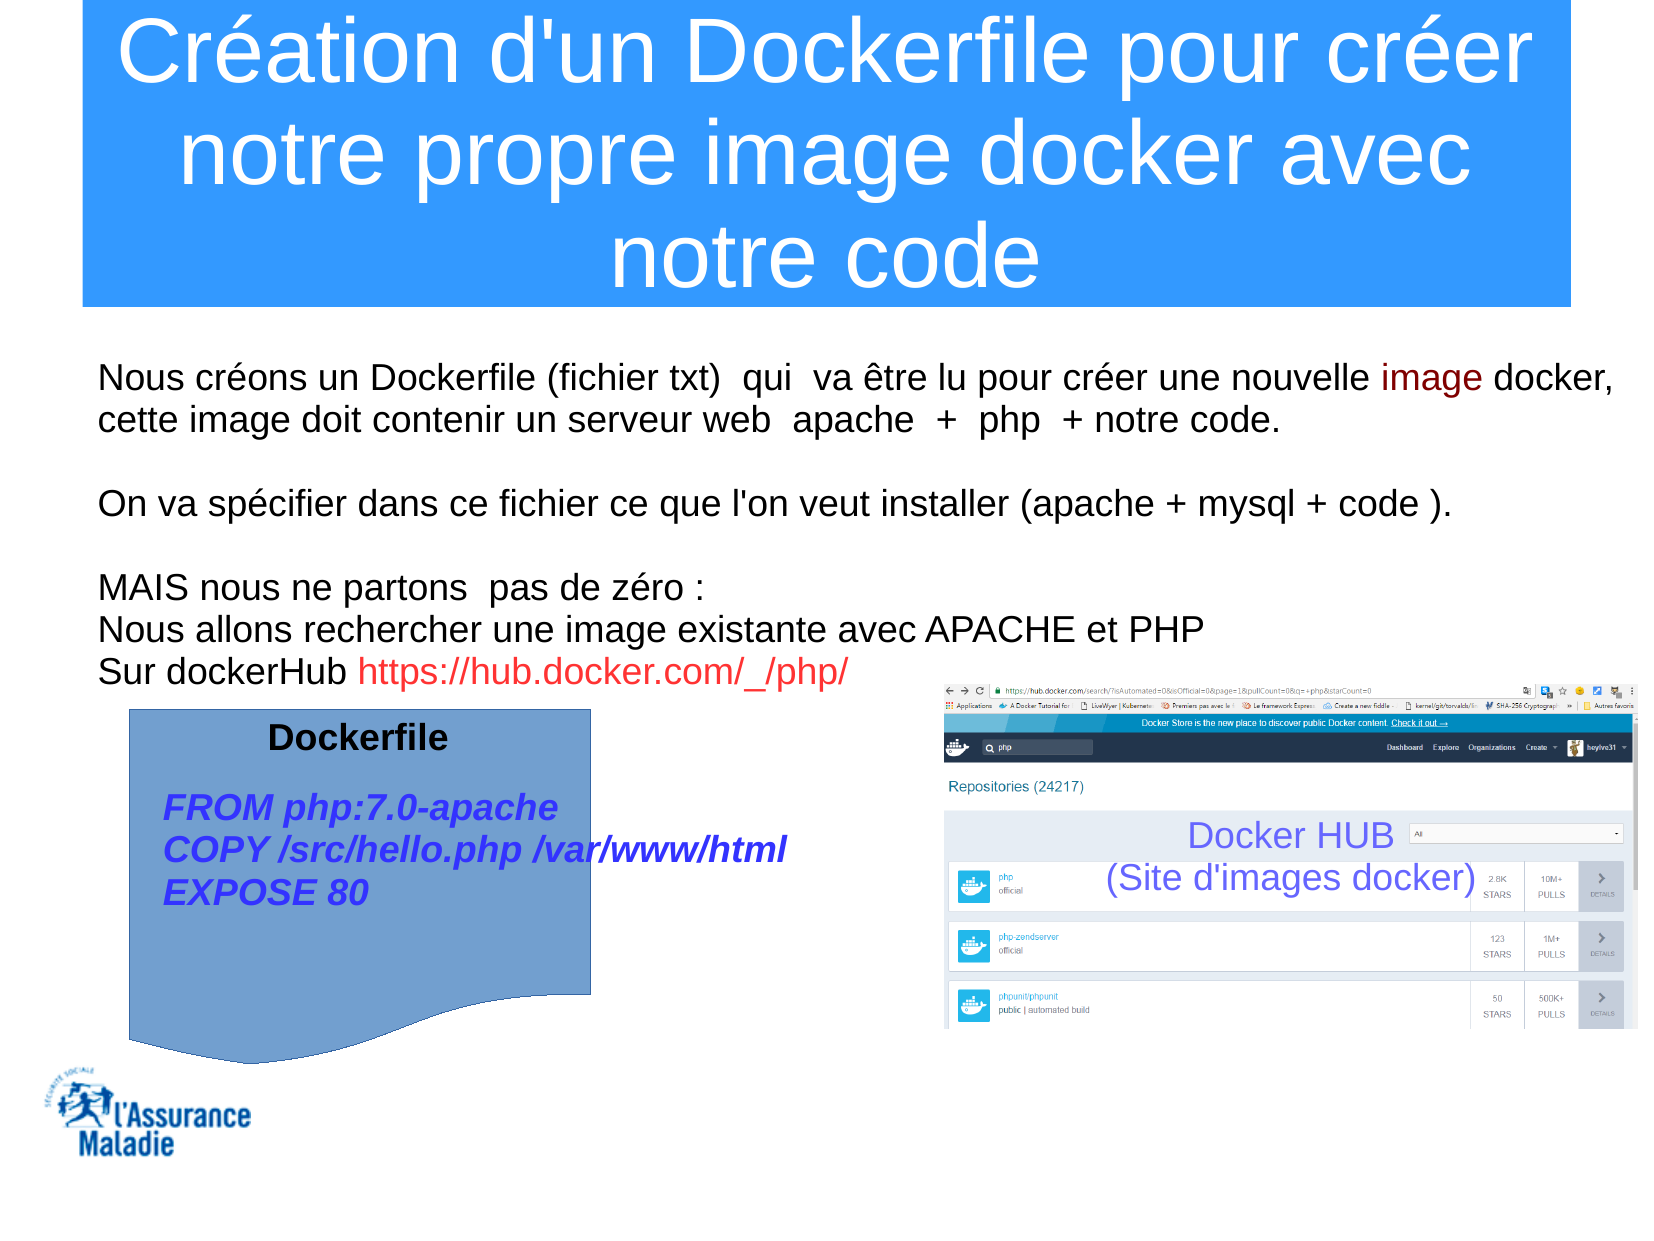

# Création d'un Dockerfile pour créer notre propre image docker avec notre code
Nous créons un Dockerfile (fichier txt) qui va être lu pour créer une nouvelle image docker,
cette image doit contenir un serveur web apache + php + notre code.
On va spécifier dans ce fichier ce que l'on veut installer (apache + mysql + code ).
MAIS nous ne partons pas de zéro :
Nous allons rechercher une image existante avec APACHE et PHP
Sur dockerHub https://hub.docker.com/_/php/
Docker HUB
(Site d'images docker)
Dockerfile
FROM php:7.0-apache
COPY /src/hello.php /var/www/html
EXPOSE 80